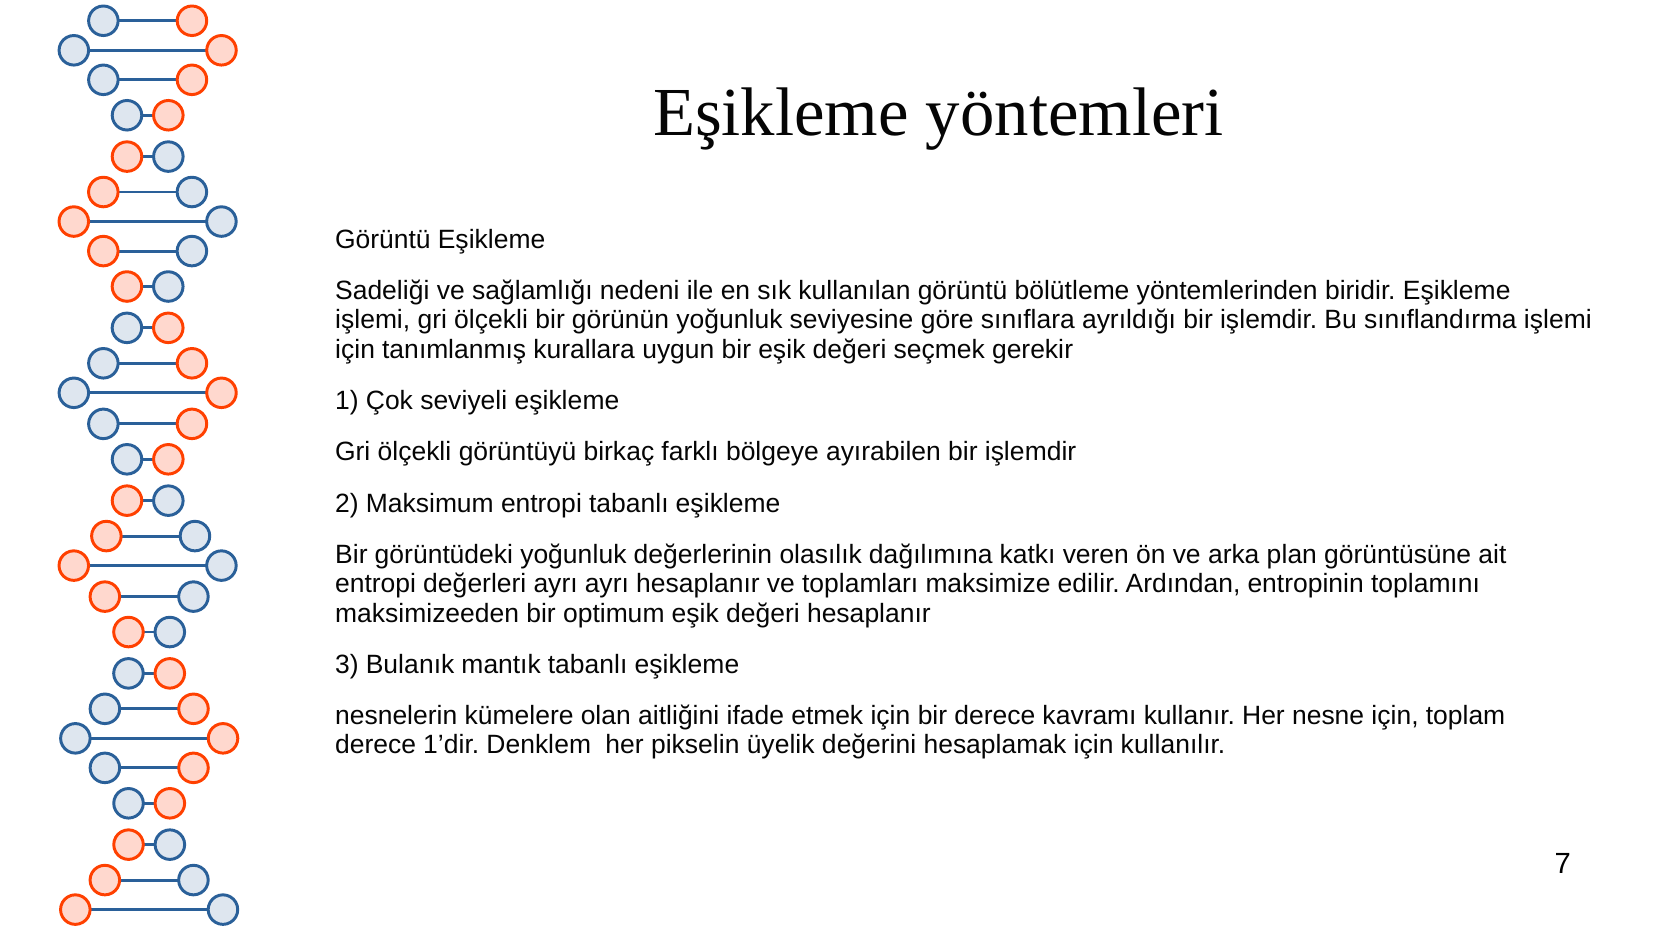

# Eşikleme yöntemleri
Görüntü Eşikleme
Sadeliği ve sağlamlığı nedeni ile en sık kullanılan görüntü bölütleme yöntemlerinden biridir. Eşikleme işlemi, gri ölçekli bir görünün yoğunluk seviyesine göre sınıflara ayrıldığı bir işlemdir. Bu sınıflandırma işlemi için tanımlanmış kurallara uygun bir eşik değeri seçmek gerekir
1) Çok seviyeli eşikleme
Gri ölçekli görüntüyü birkaç farklı bölgeye ayırabilen bir işlemdir
2) Maksimum entropi tabanlı eşikleme
Bir görüntüdeki yoğunluk değerlerinin olasılık dağılımına katkı veren ön ve arka plan görüntüsüne ait entropi değerleri ayrı ayrı hesaplanır ve toplamları maksimize edilir. Ardından, entropinin toplamını maksimizeeden bir optimum eşik değeri hesaplanır
3) Bulanık mantık tabanlı eşikleme
nesnelerin kümelere olan aitliğini ifade etmek için bir derece kavramı kullanır. Her nesne için, toplam derece 1’dir. Denklem her pikselin üyelik değerini hesaplamak için kullanılır.
7